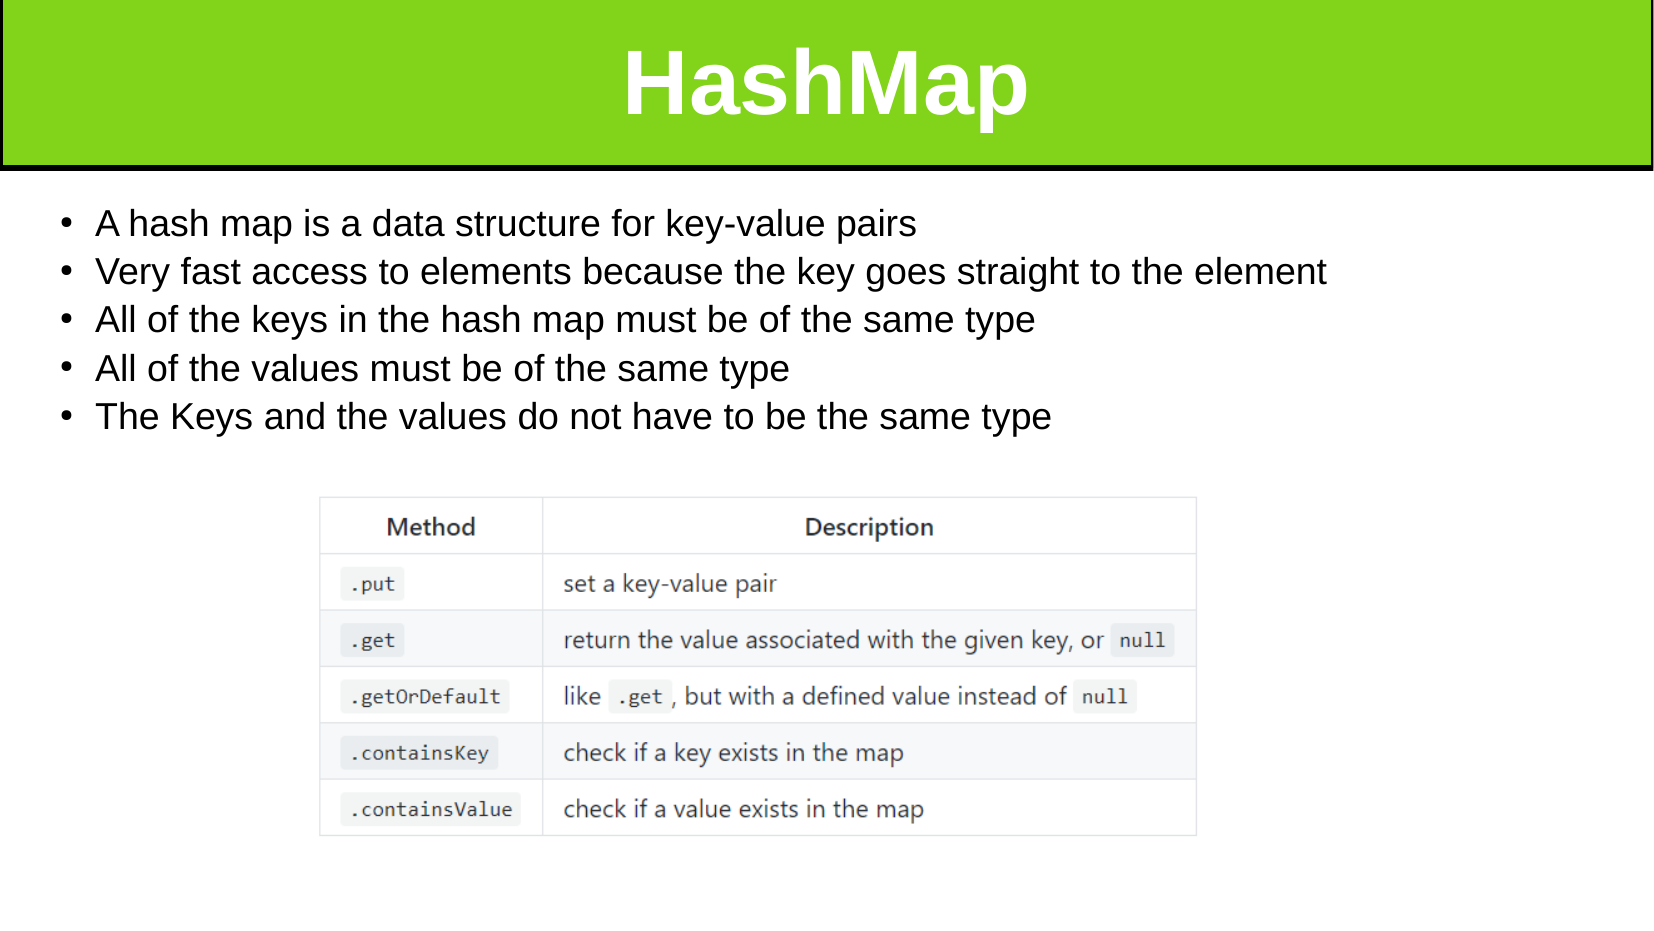

# HashMap
A hash map is a data structure for key-value pairs
Very fast access to elements because the key goes straight to the element
All of the keys in the hash map must be of the same type
All of the values must be of the same type
The Keys and the values do not have to be the same type